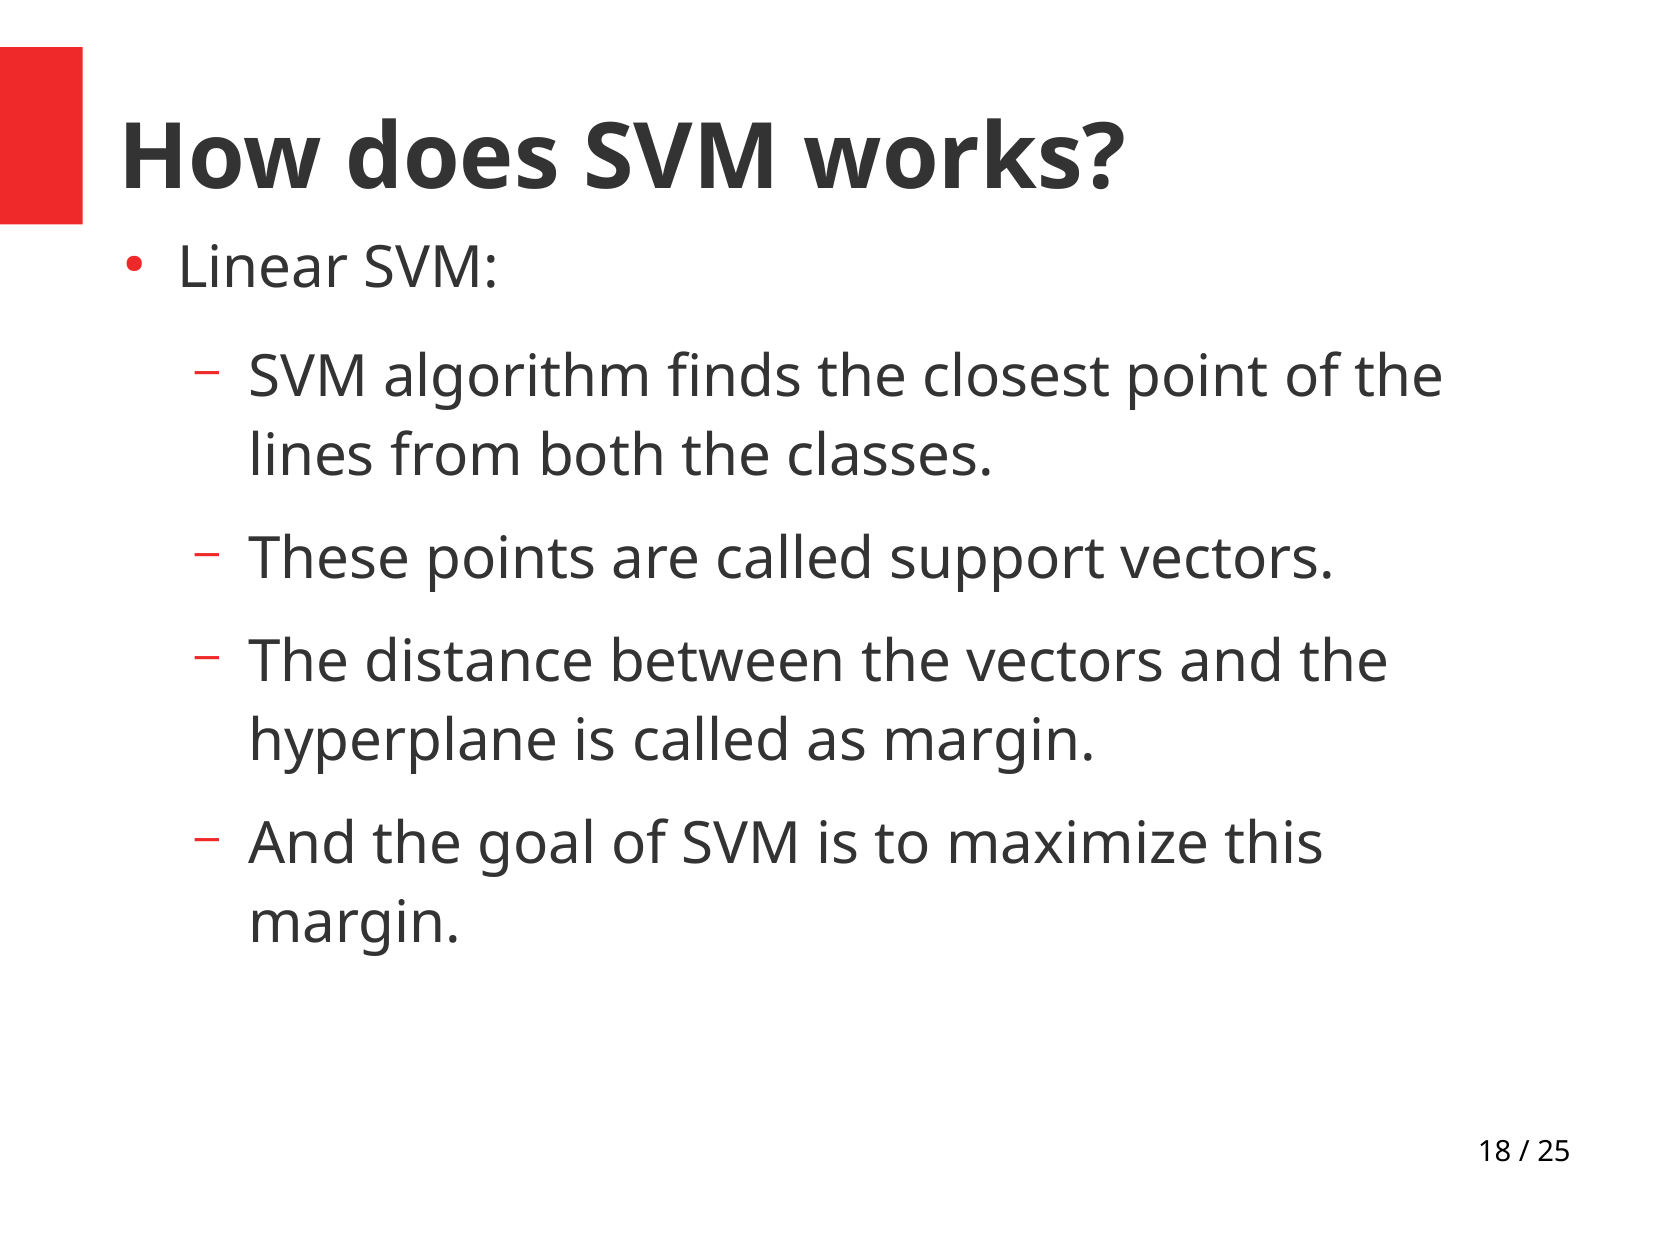

# How does SVM works?
Linear SVM:
SVM algorithm finds the closest point of the lines from both the classes.
These points are called support vectors.
The distance between the vectors and the hyperplane is called as margin.
And the goal of SVM is to maximize this margin.
18